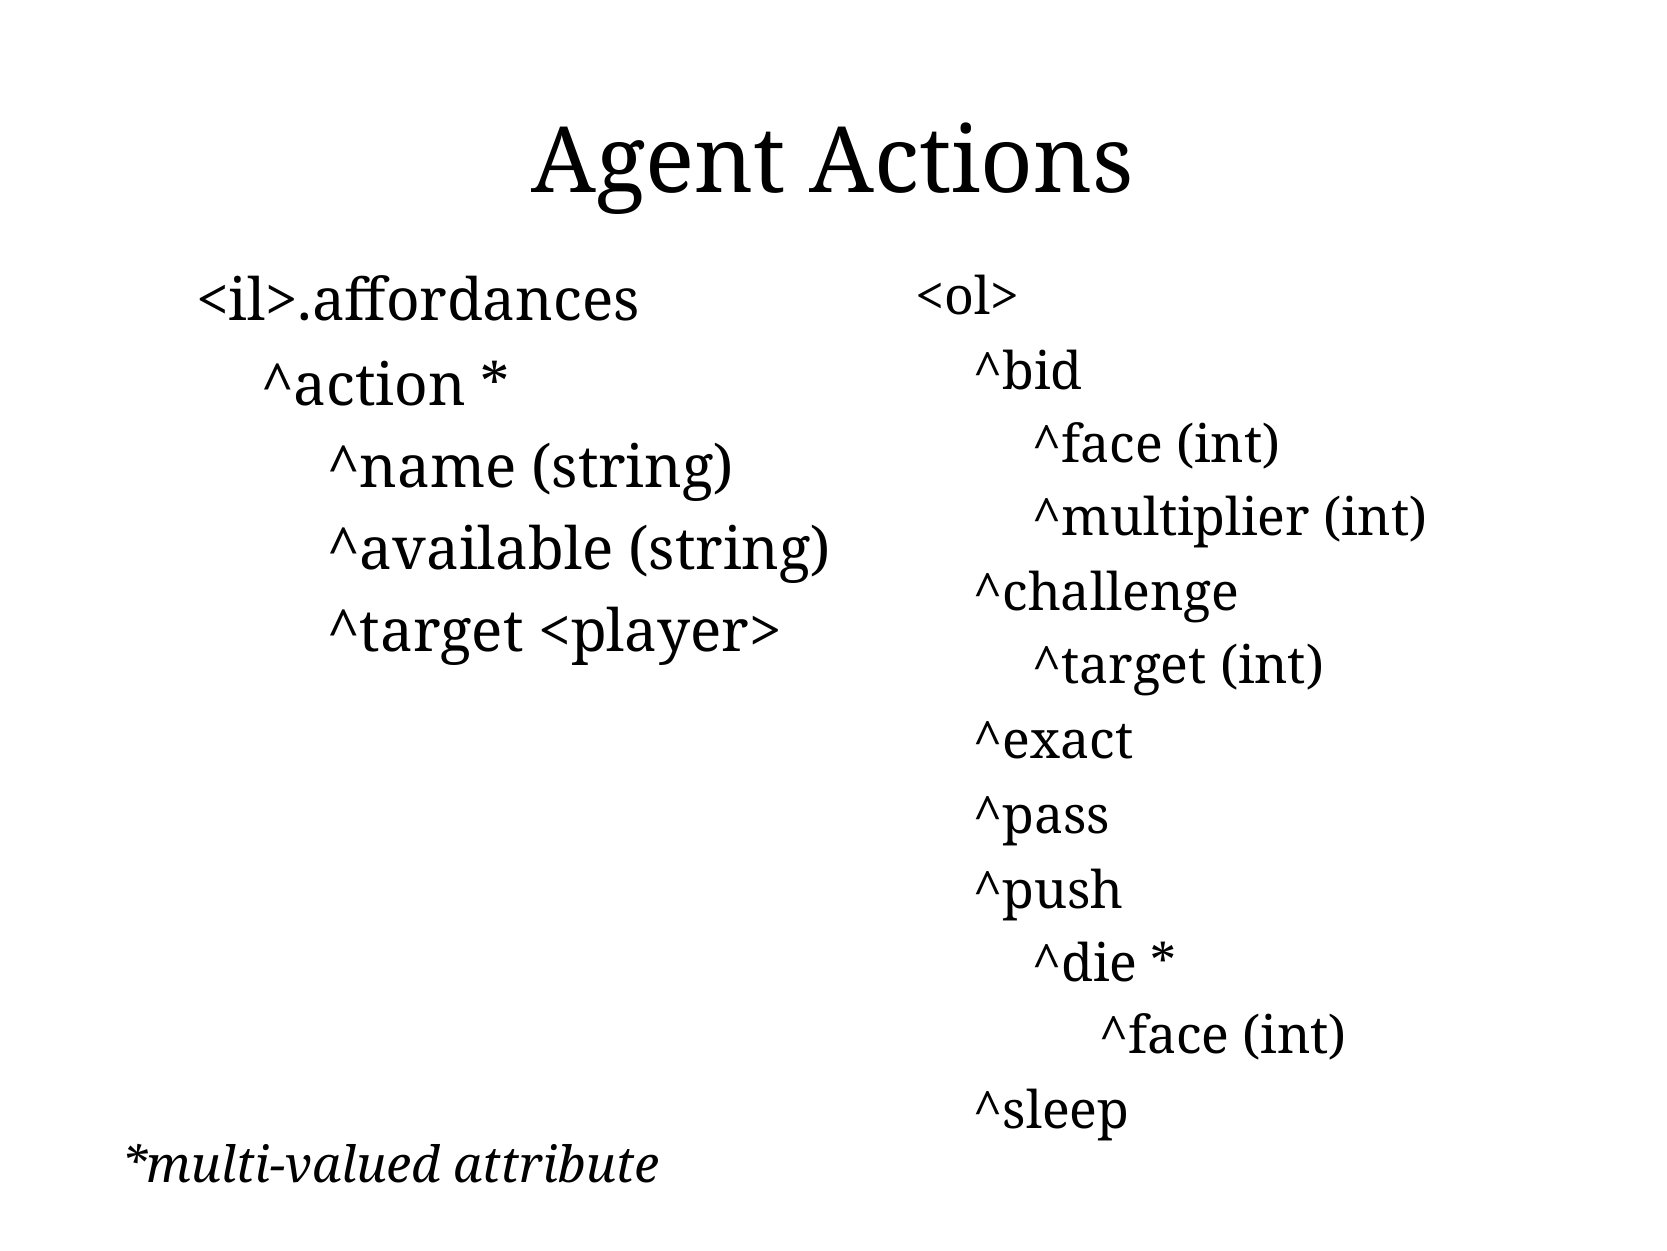

# Agent Actions
<il>.affordances
^action *
^name (string)
^available (string)
^target <player>
<ol>
^bid
^face (int)
^multiplier (int)
^challenge
^target (int)
^exact
^pass
^push
^die *
^face (int)
^sleep
*multi-valued attribute